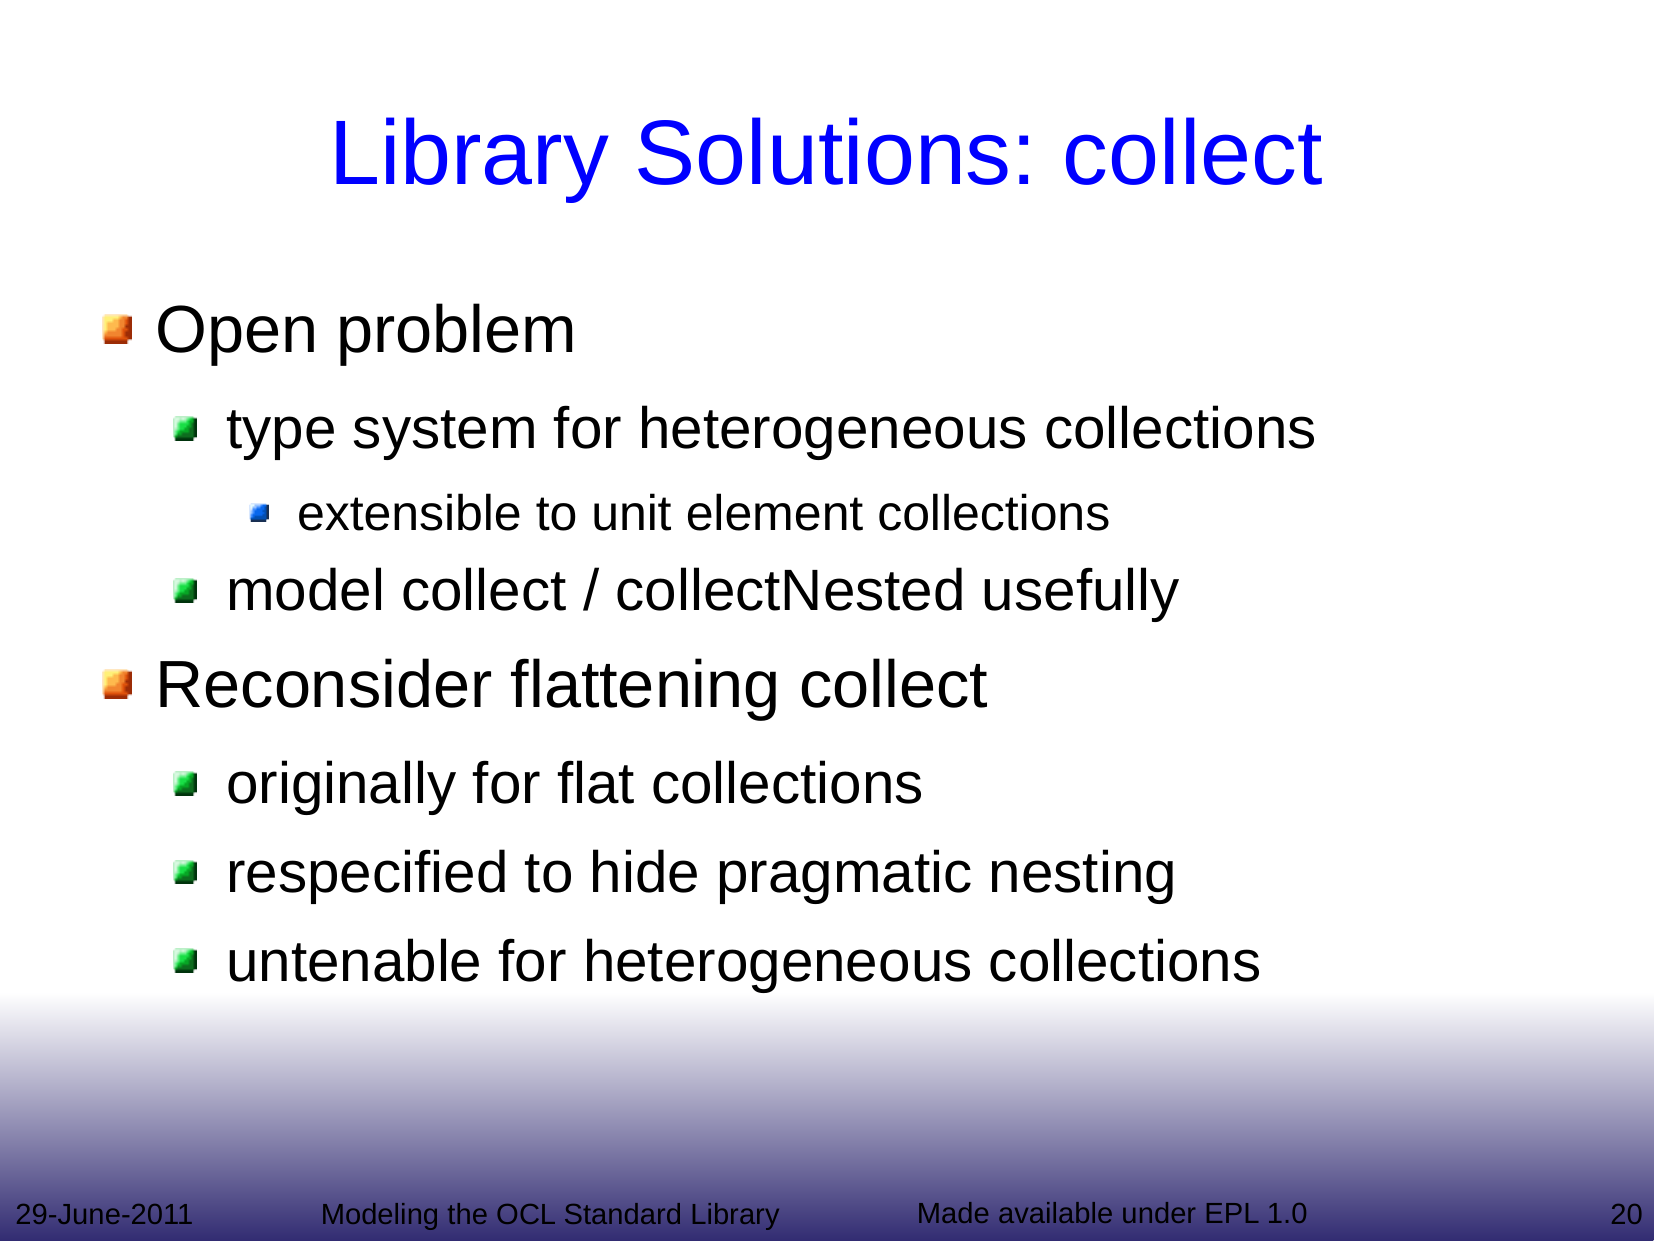

# Library Solutions: collect
Open problem
type system for heterogeneous collections
extensible to unit element collections
model collect / collectNested usefully
Reconsider flattening collect
originally for flat collections
respecified to hide pragmatic nesting
untenable for heterogeneous collections
29-June-2011
Modeling the OCL Standard Library
20